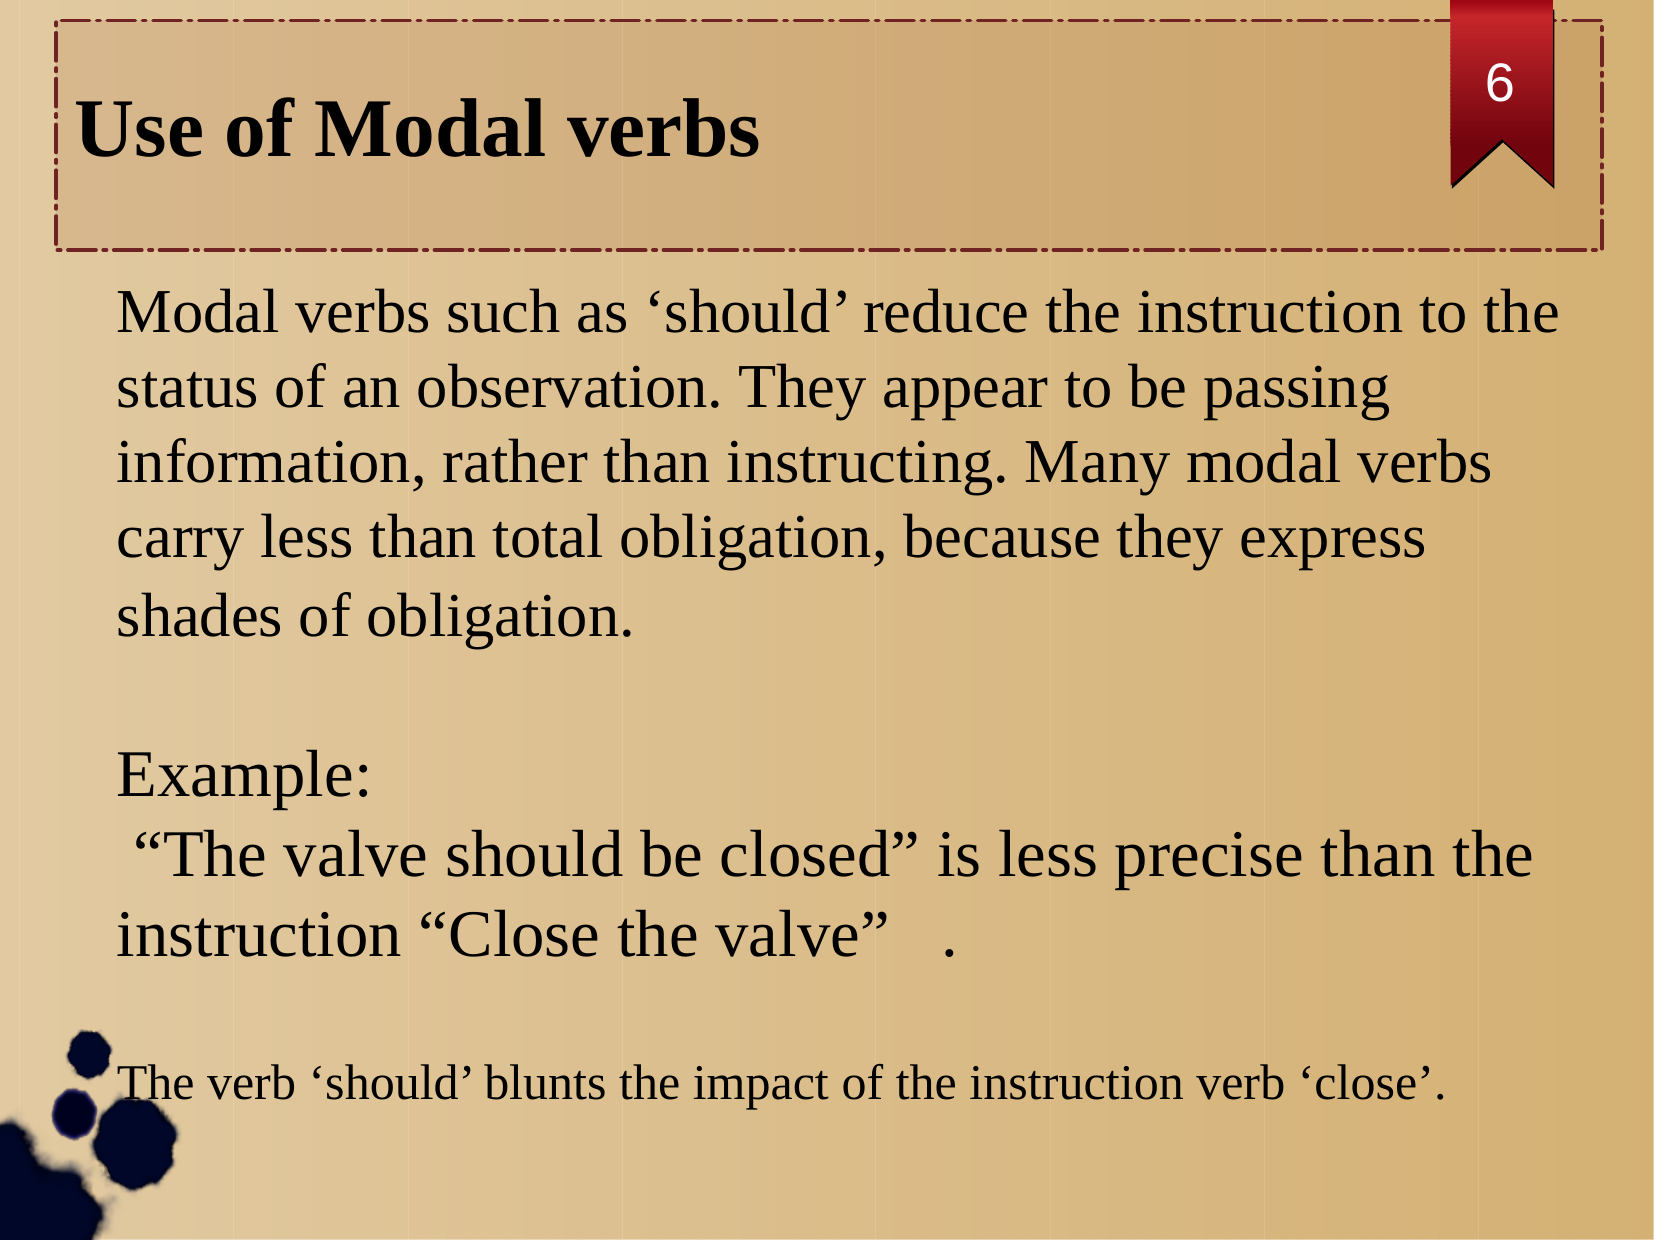

6
Use of Modal verbs
Modal verbs such as ‘should’ reduce the instruction to the status of an observation. They appear to be passing information, rather than instructing. Many modal verbs carry less than total obligation, because they express shades of obligation.
Example:
 “The valve should be closed” is less precise than the instruction “Close the valve”	.
The verb ‘should’ blunts the impact of the instruction verb ‘close’.